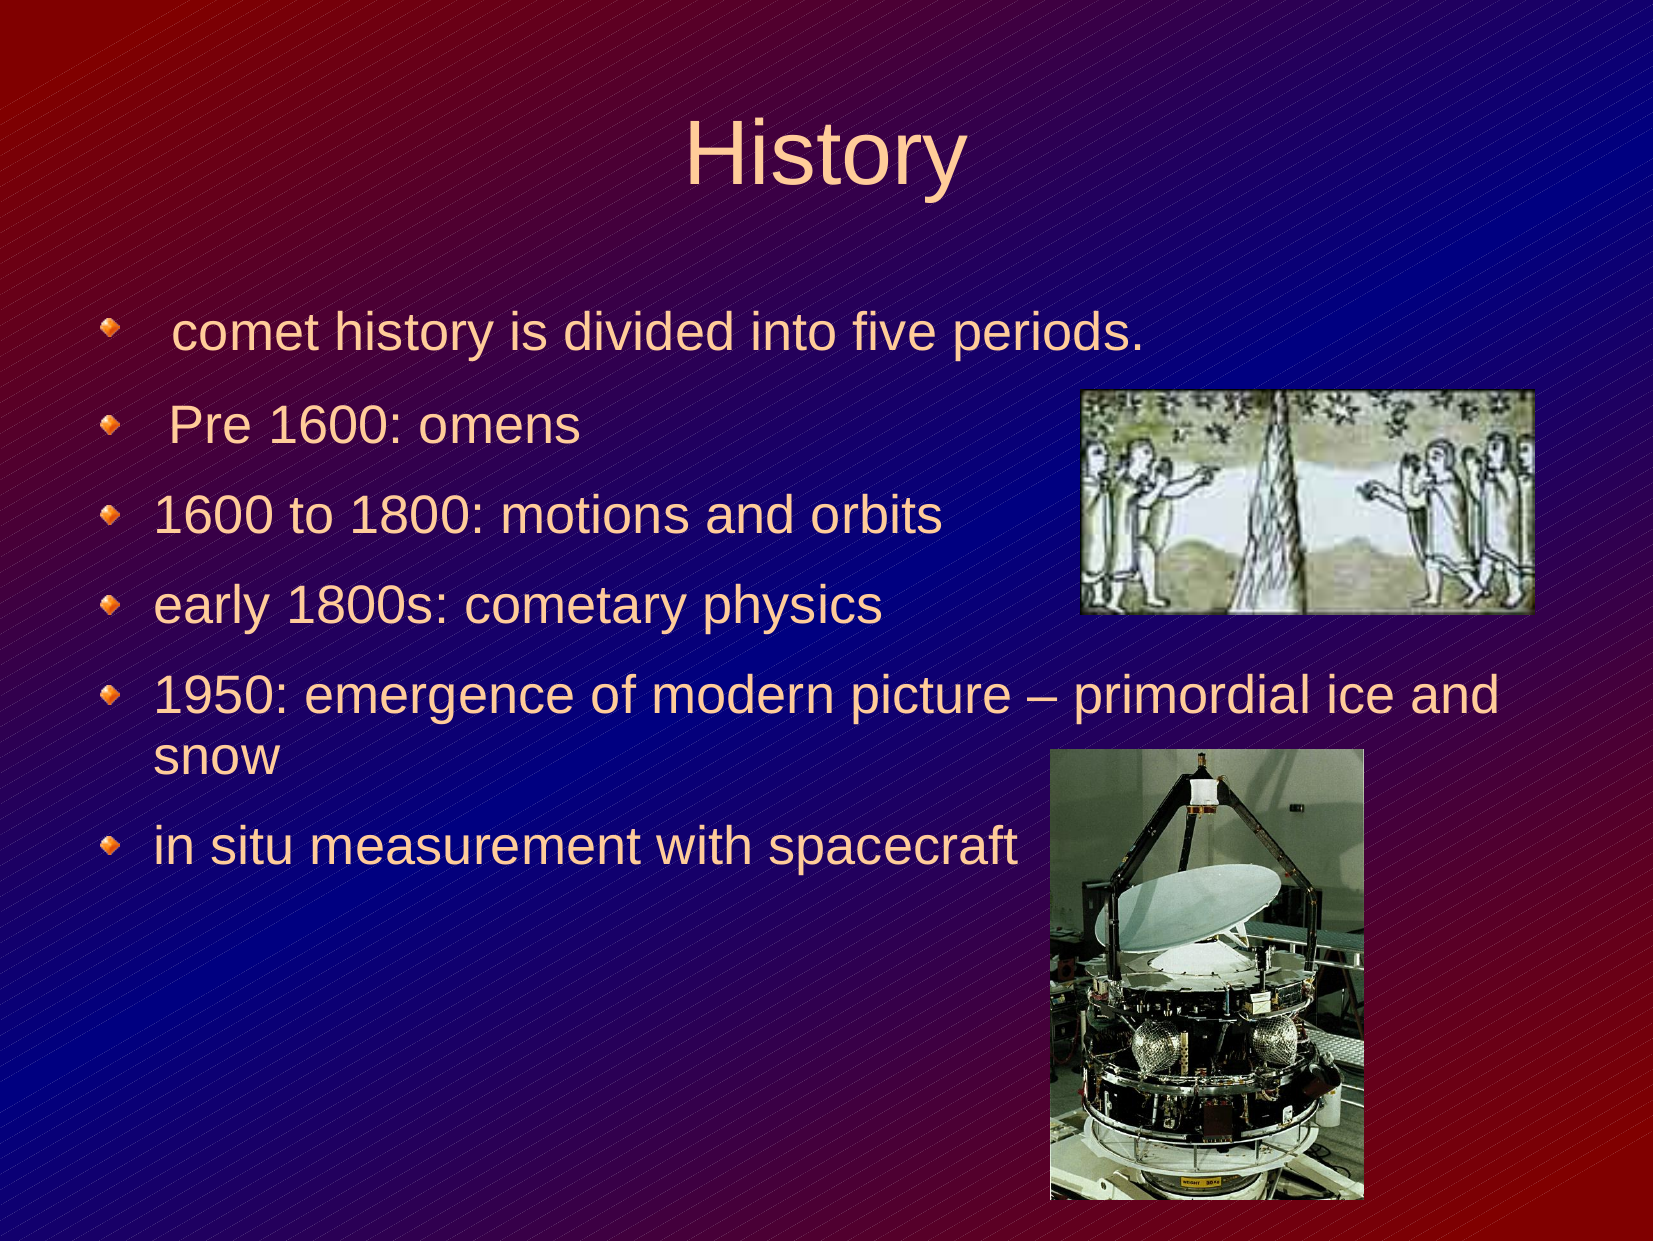

# History
 comet history is divided into five periods.
 Pre 1600: omens
1600 to 1800: motions and orbits
early 1800s: cometary physics
1950: emergence of modern picture – primordial ice and snow
in situ measurement with spacecraft